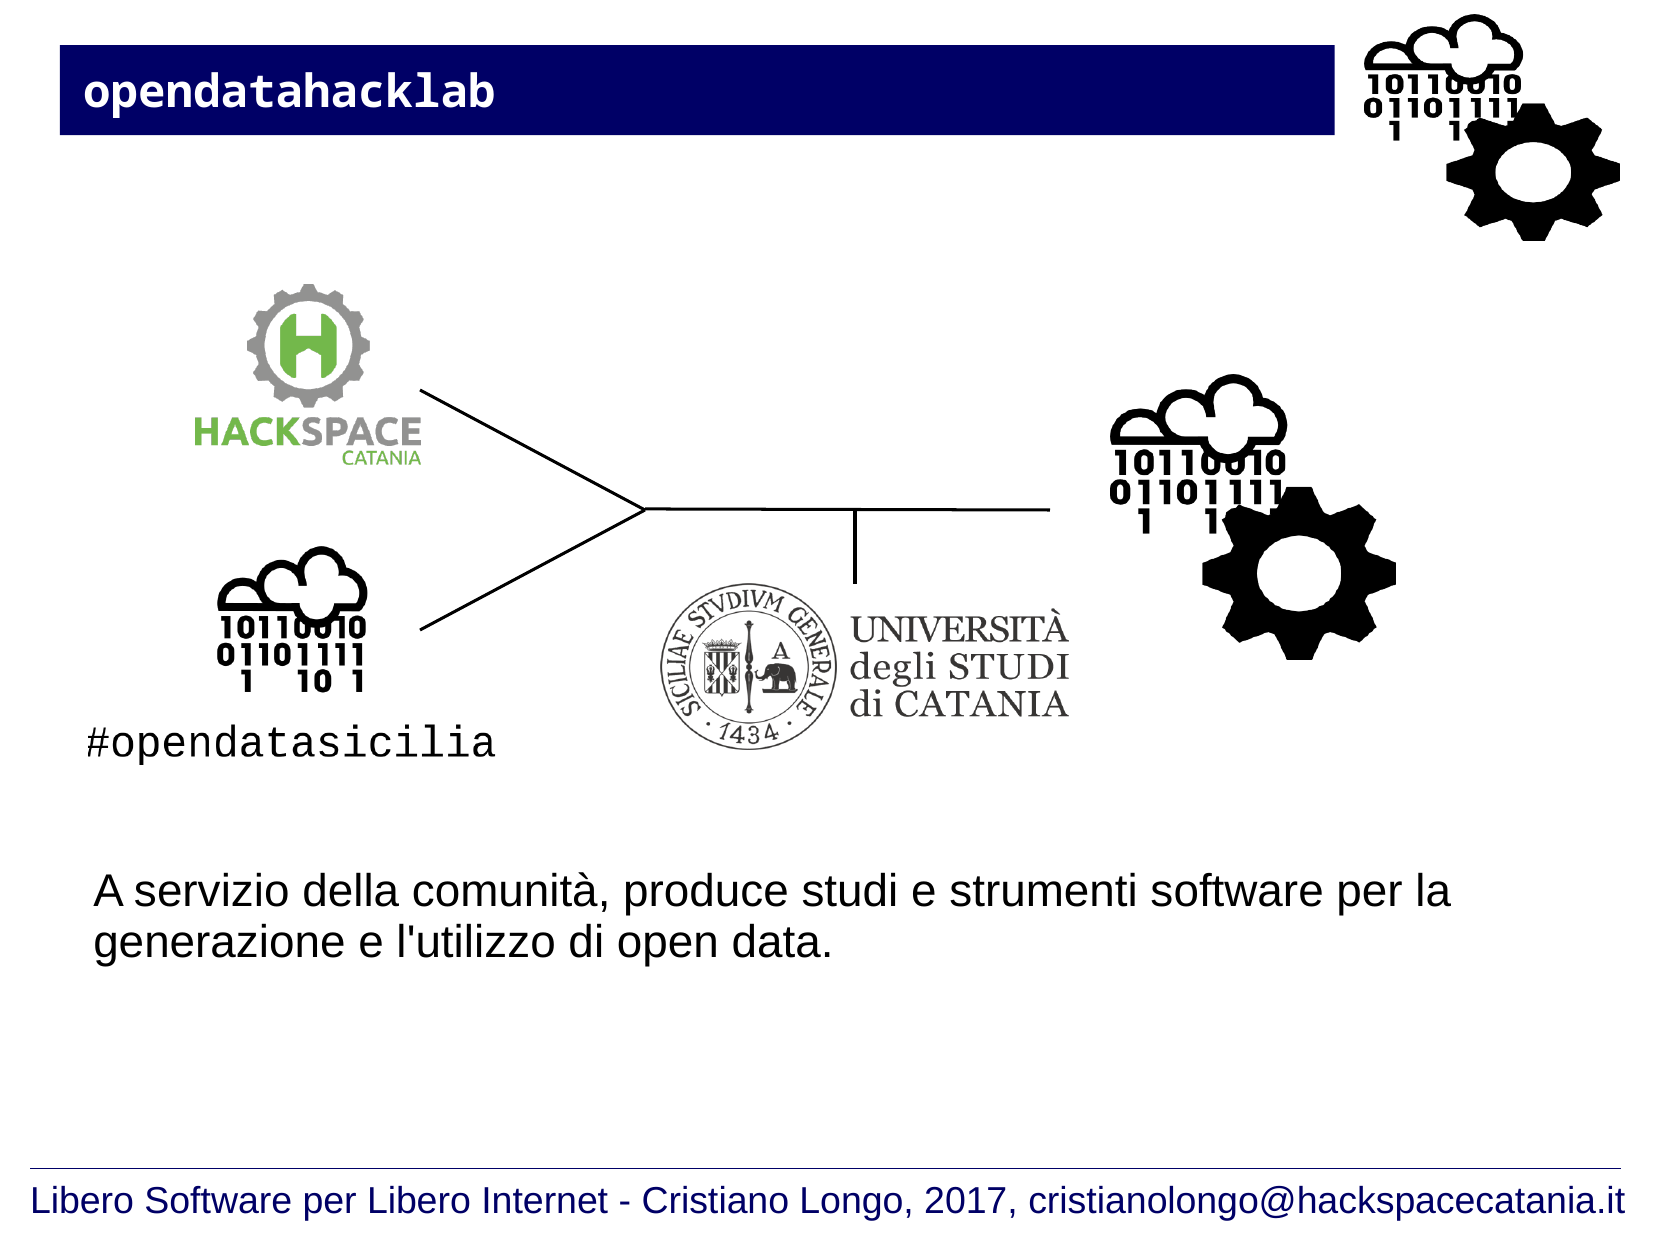

# opendatahacklab
A servizio della comunità, produce studi e strumenti software per la generazione e l'utilizzo di open data.
Libero Software per Libero Internet - Cristiano Longo, 2017, cristianolongo@hackspacecatania.it